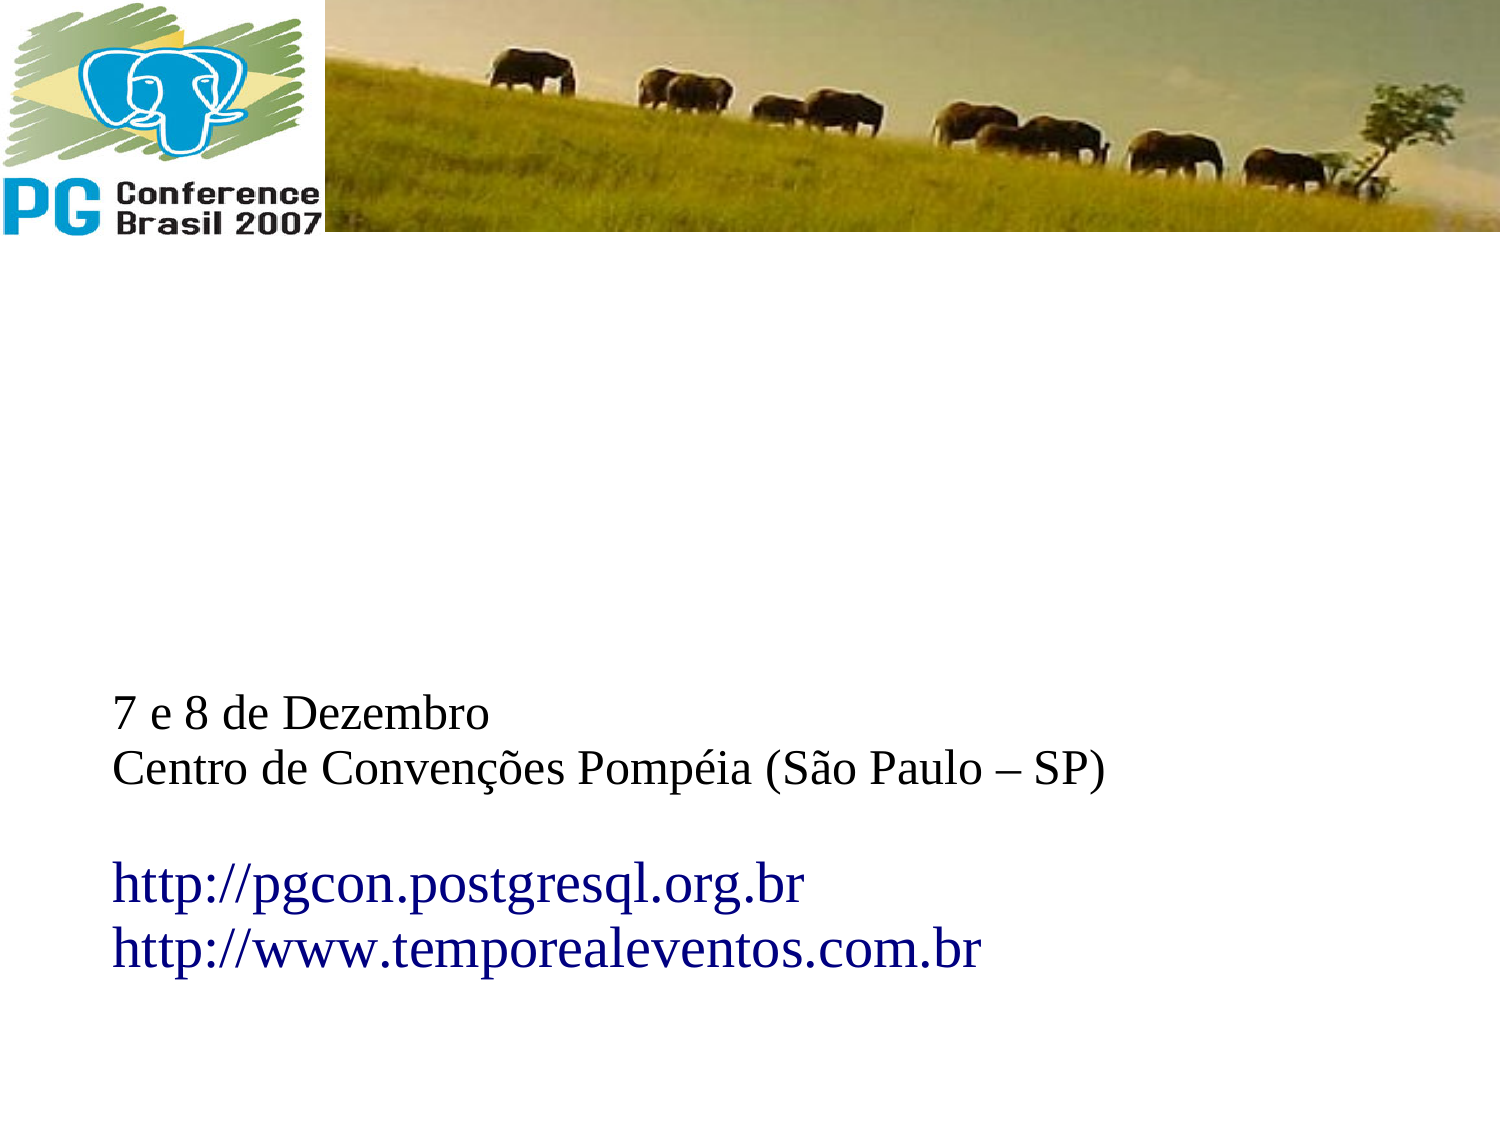

# 7 e 8 de Dezembro
Centro de Convenções Pompéia (São Paulo – SP)
http://pgcon.postgresql.org.br
http://www.temporealeventos.com.br